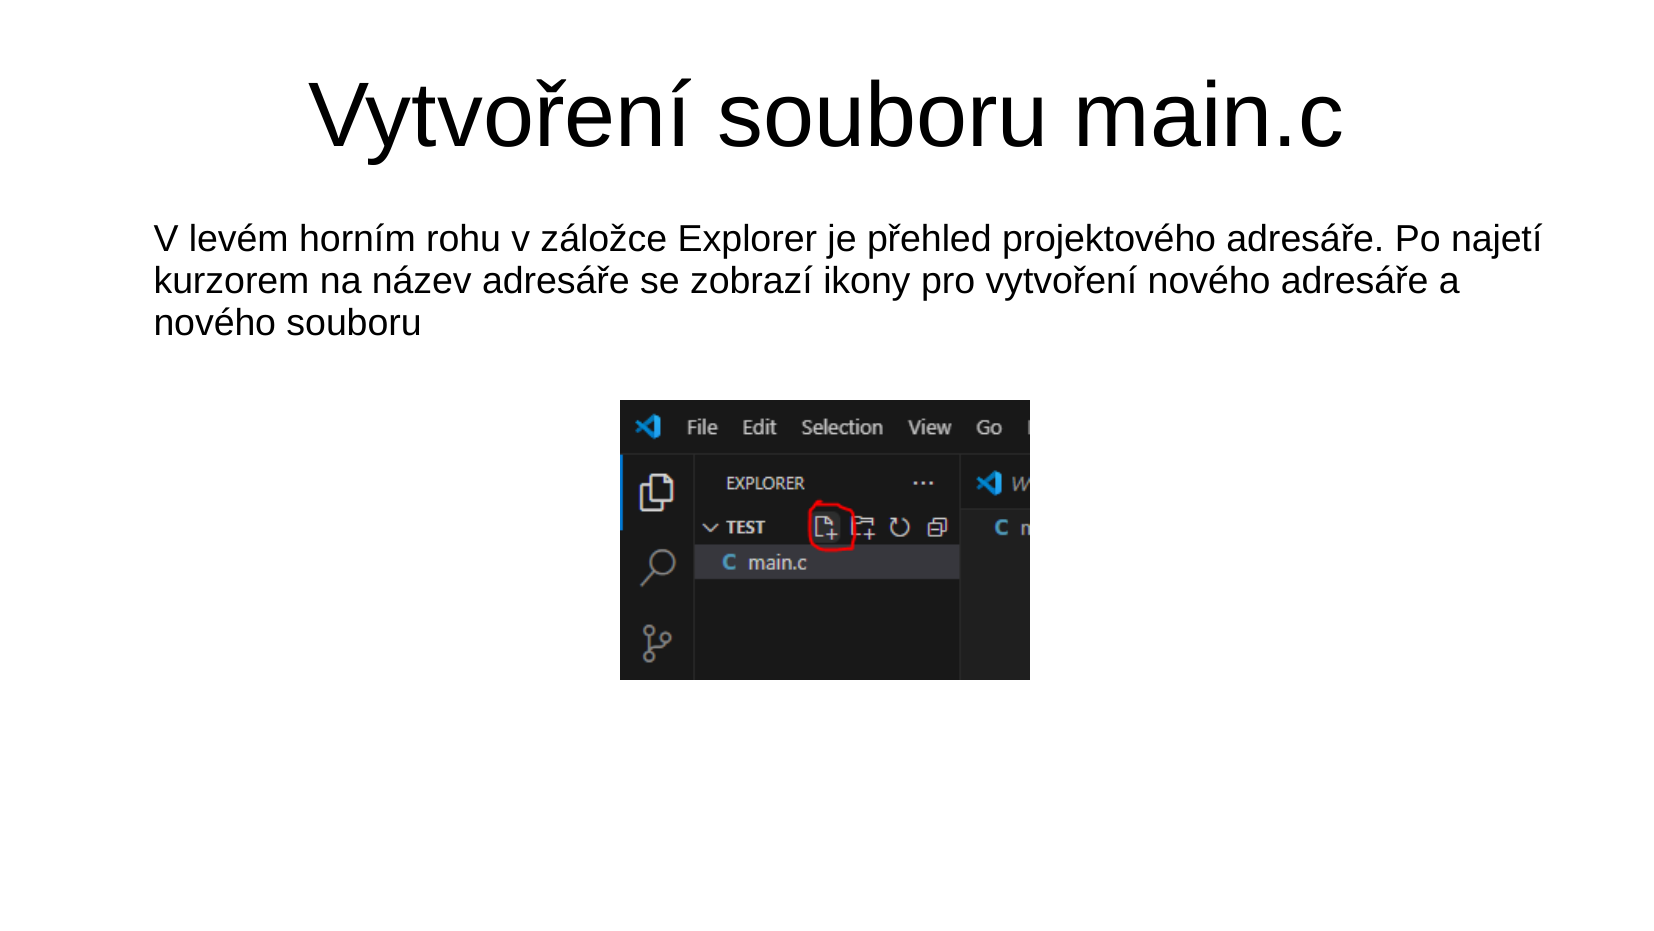

# Vytvoření souboru main.c
V levém horním rohu v záložce Explorer je přehled projektového adresáře. Po najetí kurzorem na název adresáře se zobrazí ikony pro vytvoření nového adresáře a nového souboru